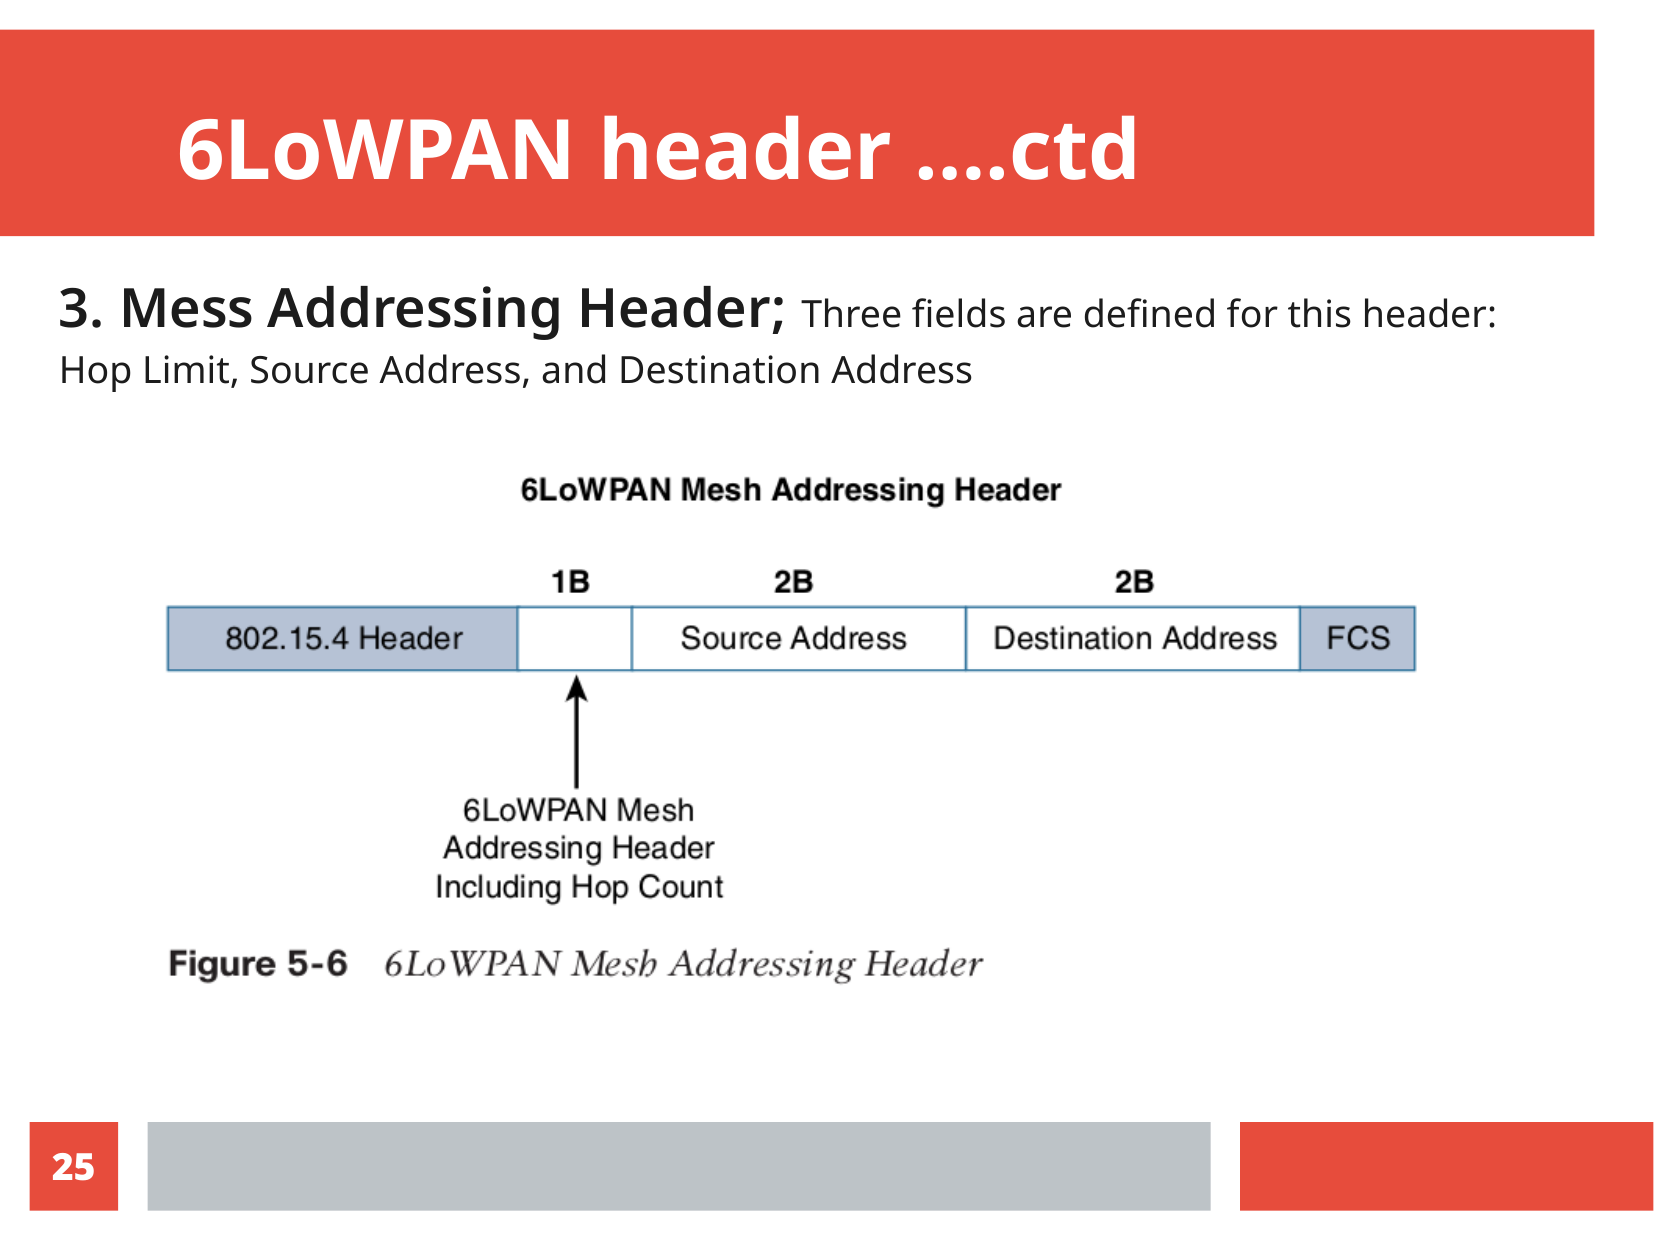

6LoWPAN header ….ctd
# 3. Mess Addressing Header; Three fields are defined for this header: Hop Limit, Source Address, and Destination Address
25